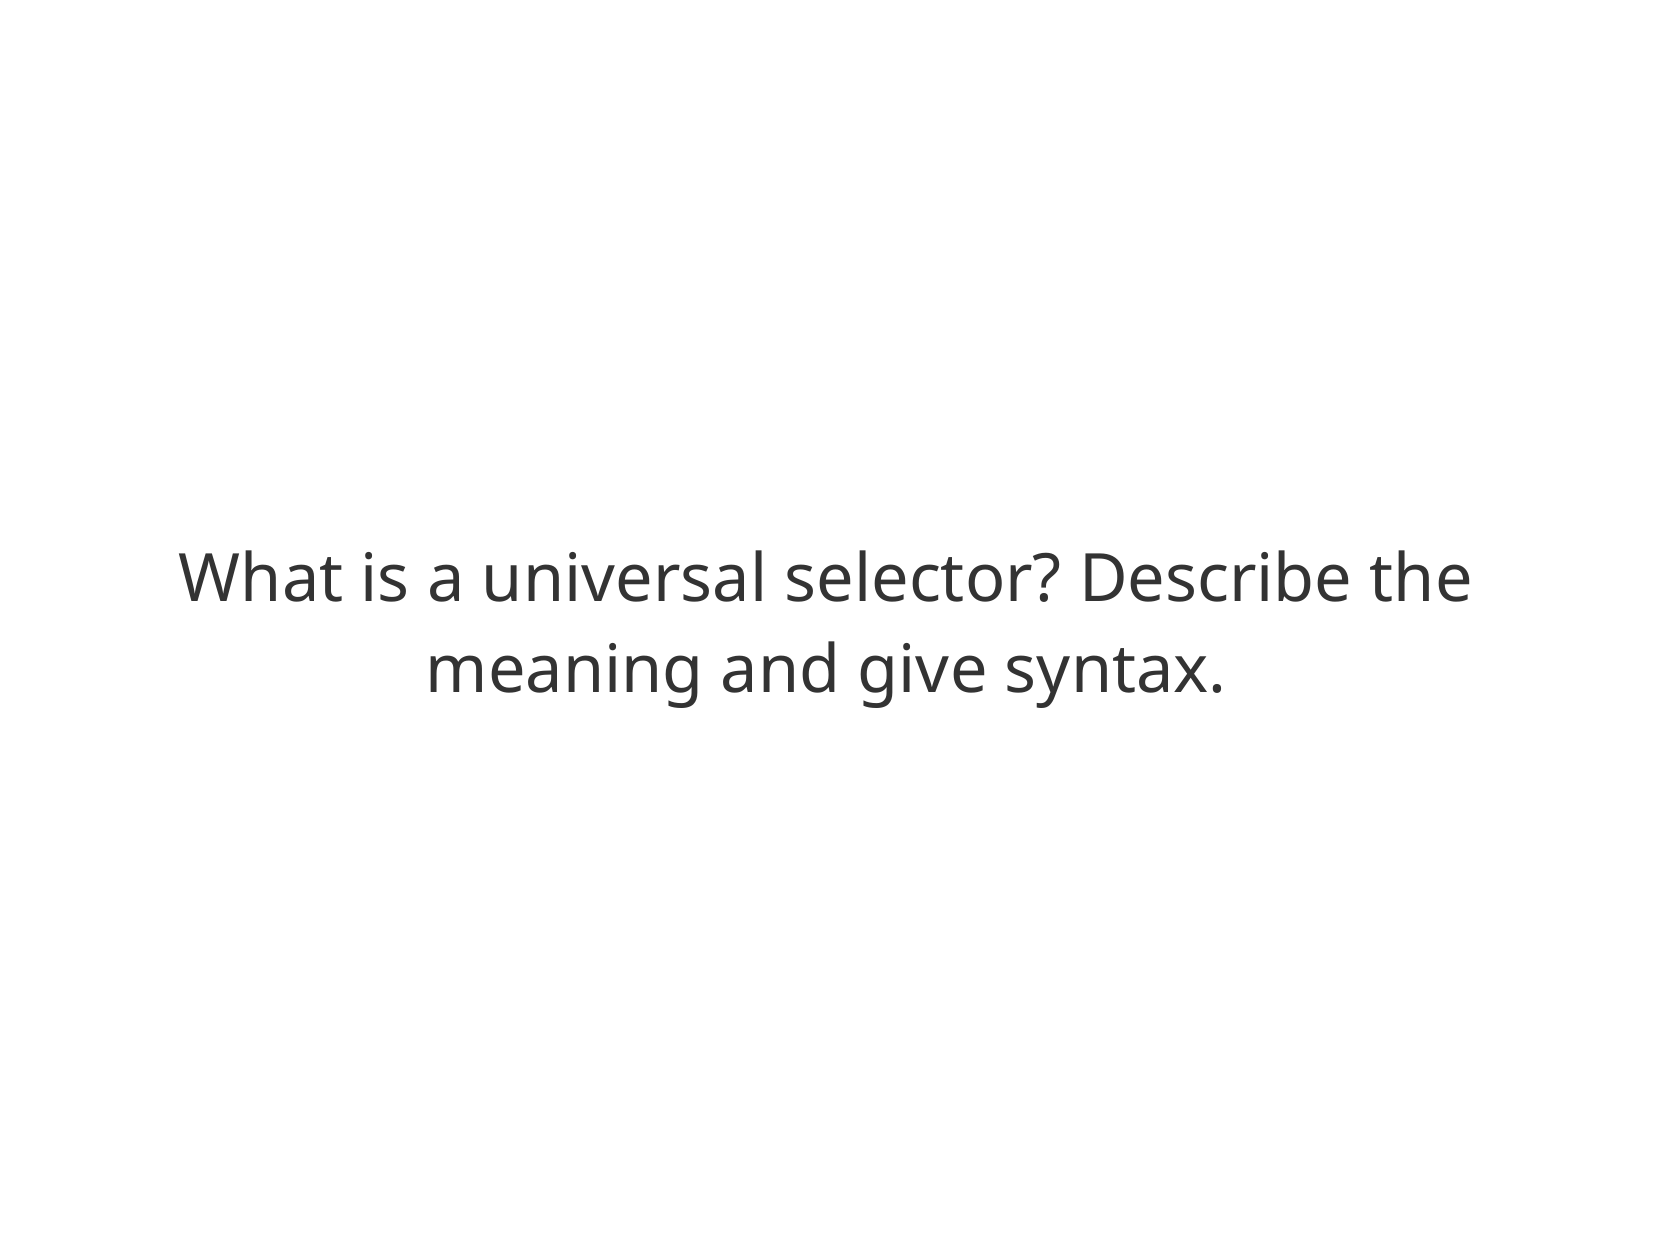

# What is a universal selector? Describe the meaning and give syntax.